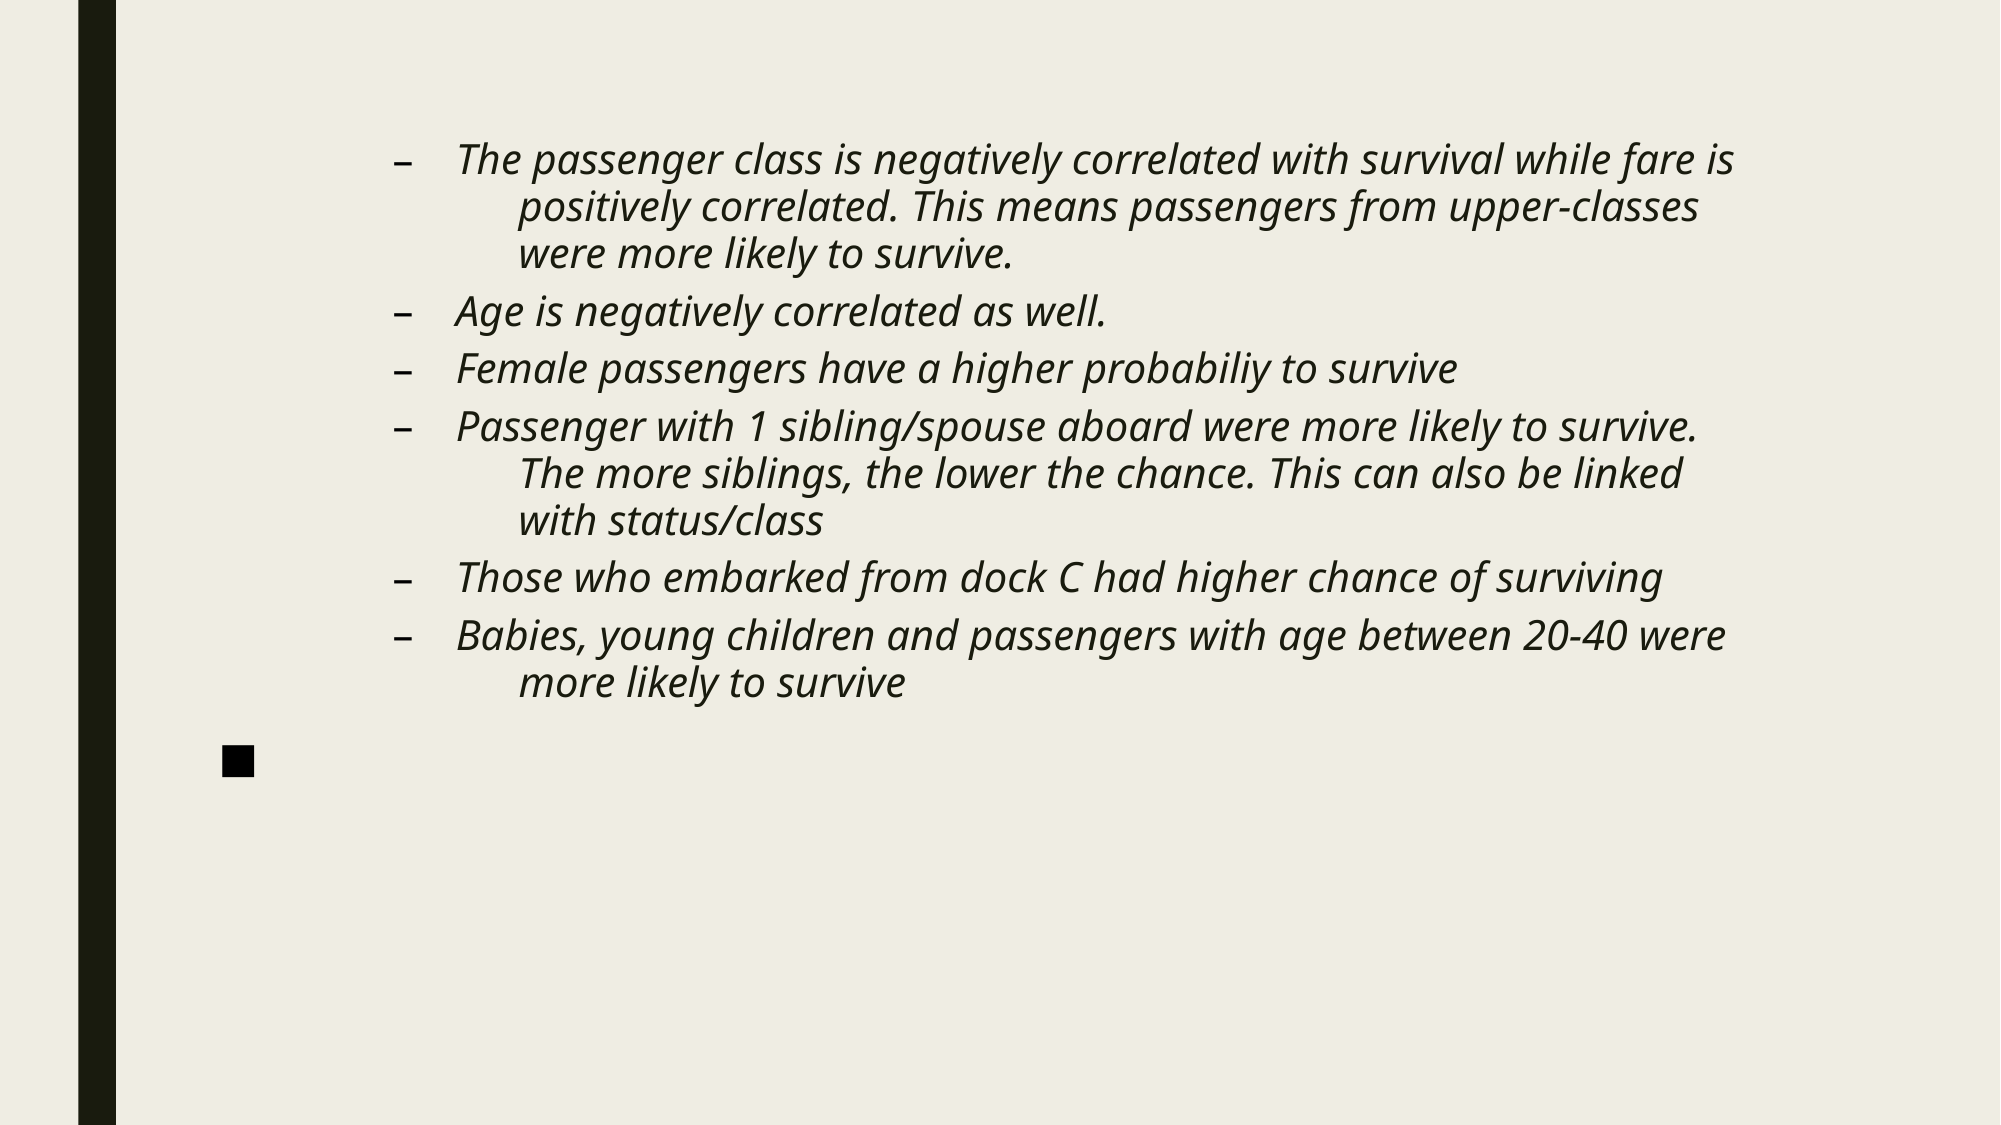

# The passenger class is negatively correlated with survival while fare is positively correlated. This means passengers from upper-classes were more likely to survive.
Age is negatively correlated as well.
Female passengers have a higher probabiliy to survive
Passenger with 1 sibling/spouse aboard were more likely to survive. The more siblings, the lower the chance. This can also be linked with status/class
Those who embarked from dock C had higher chance of surviving
Babies, young children and passengers with age between 20-40 were more likely to survive